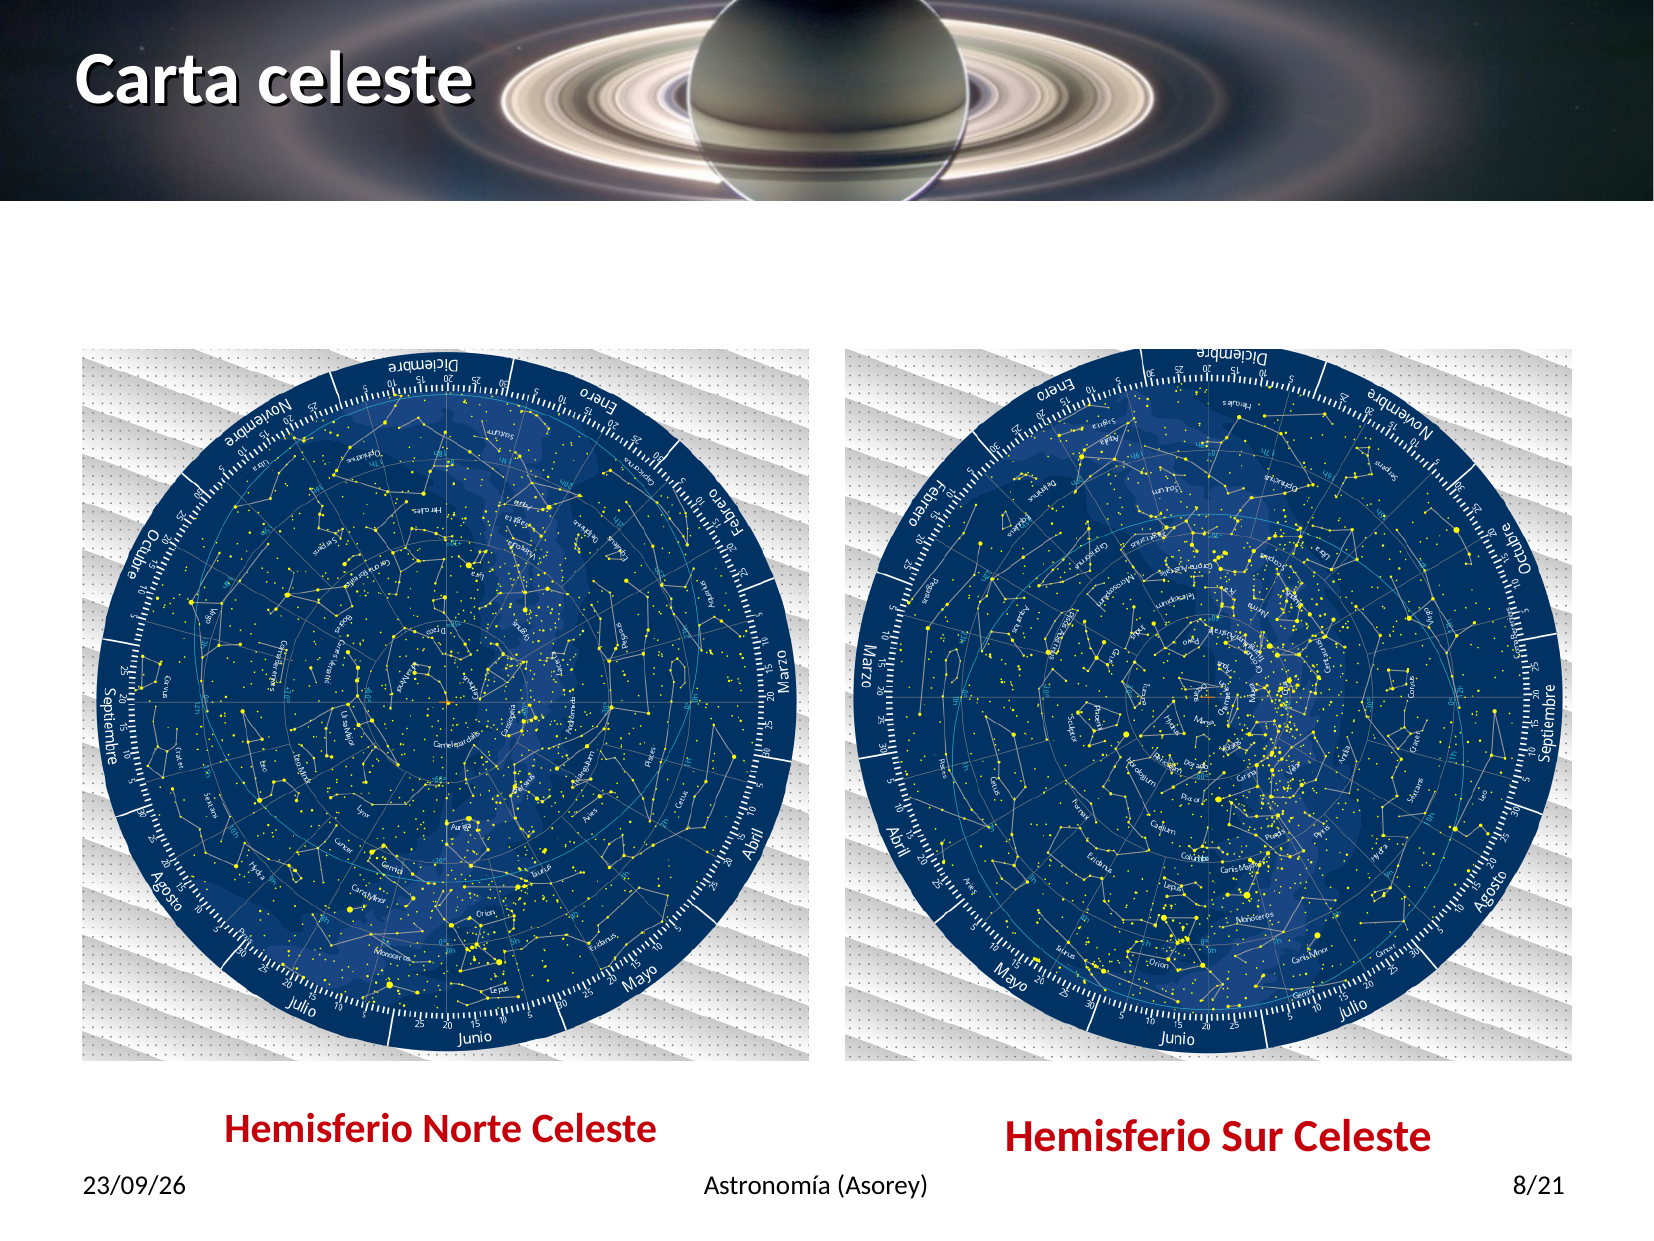

# Carta celeste
Hemisferio Norte Celeste
Hemisferio Sur Celeste
Astronomía (Asorey)
8